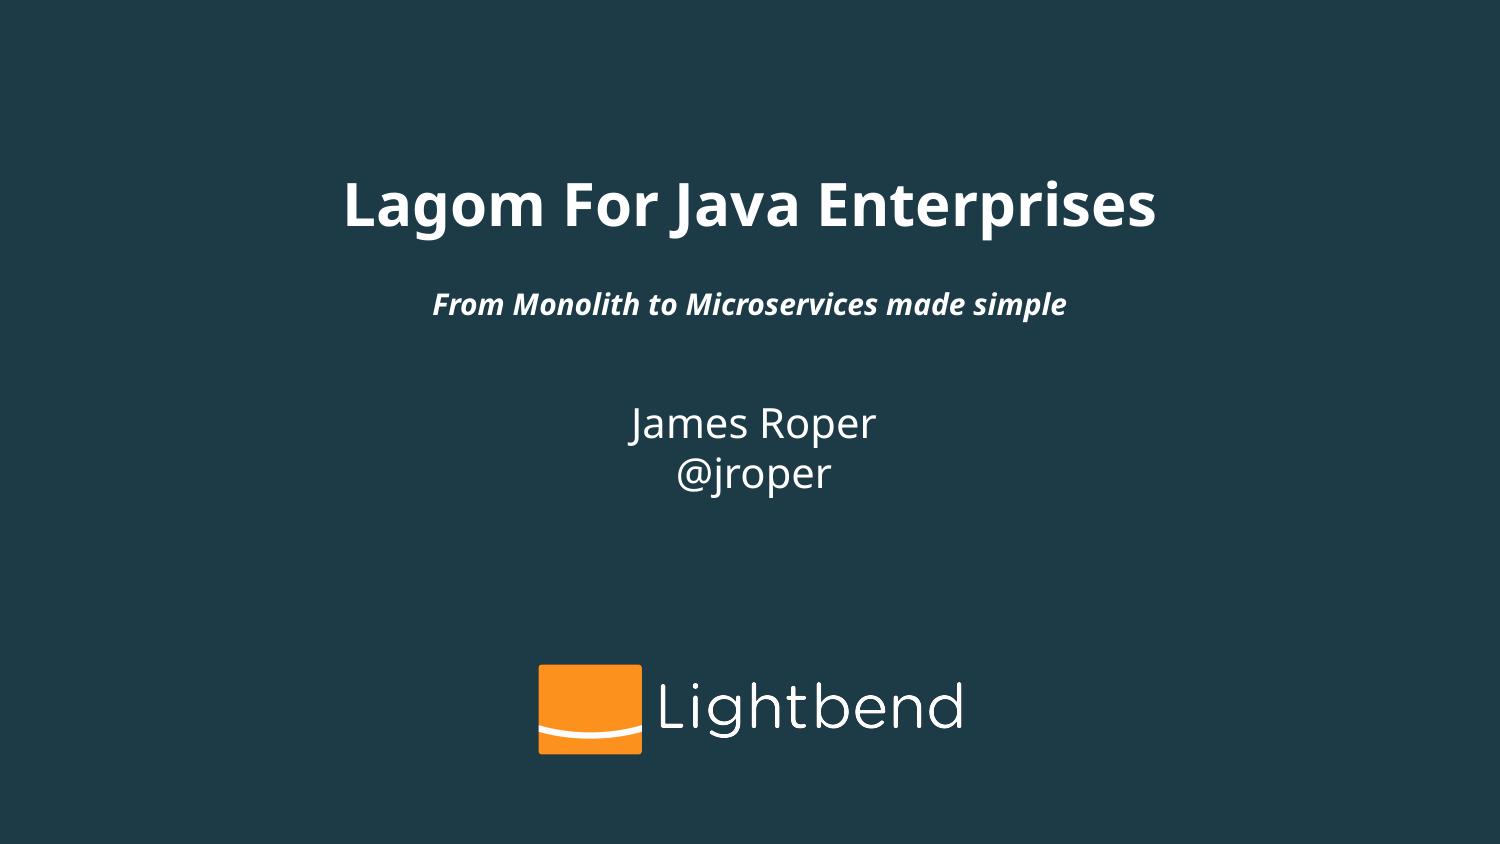

Lagom For Java Enterprises
From Monolith to Microservices made simple
James Roper
@jroper